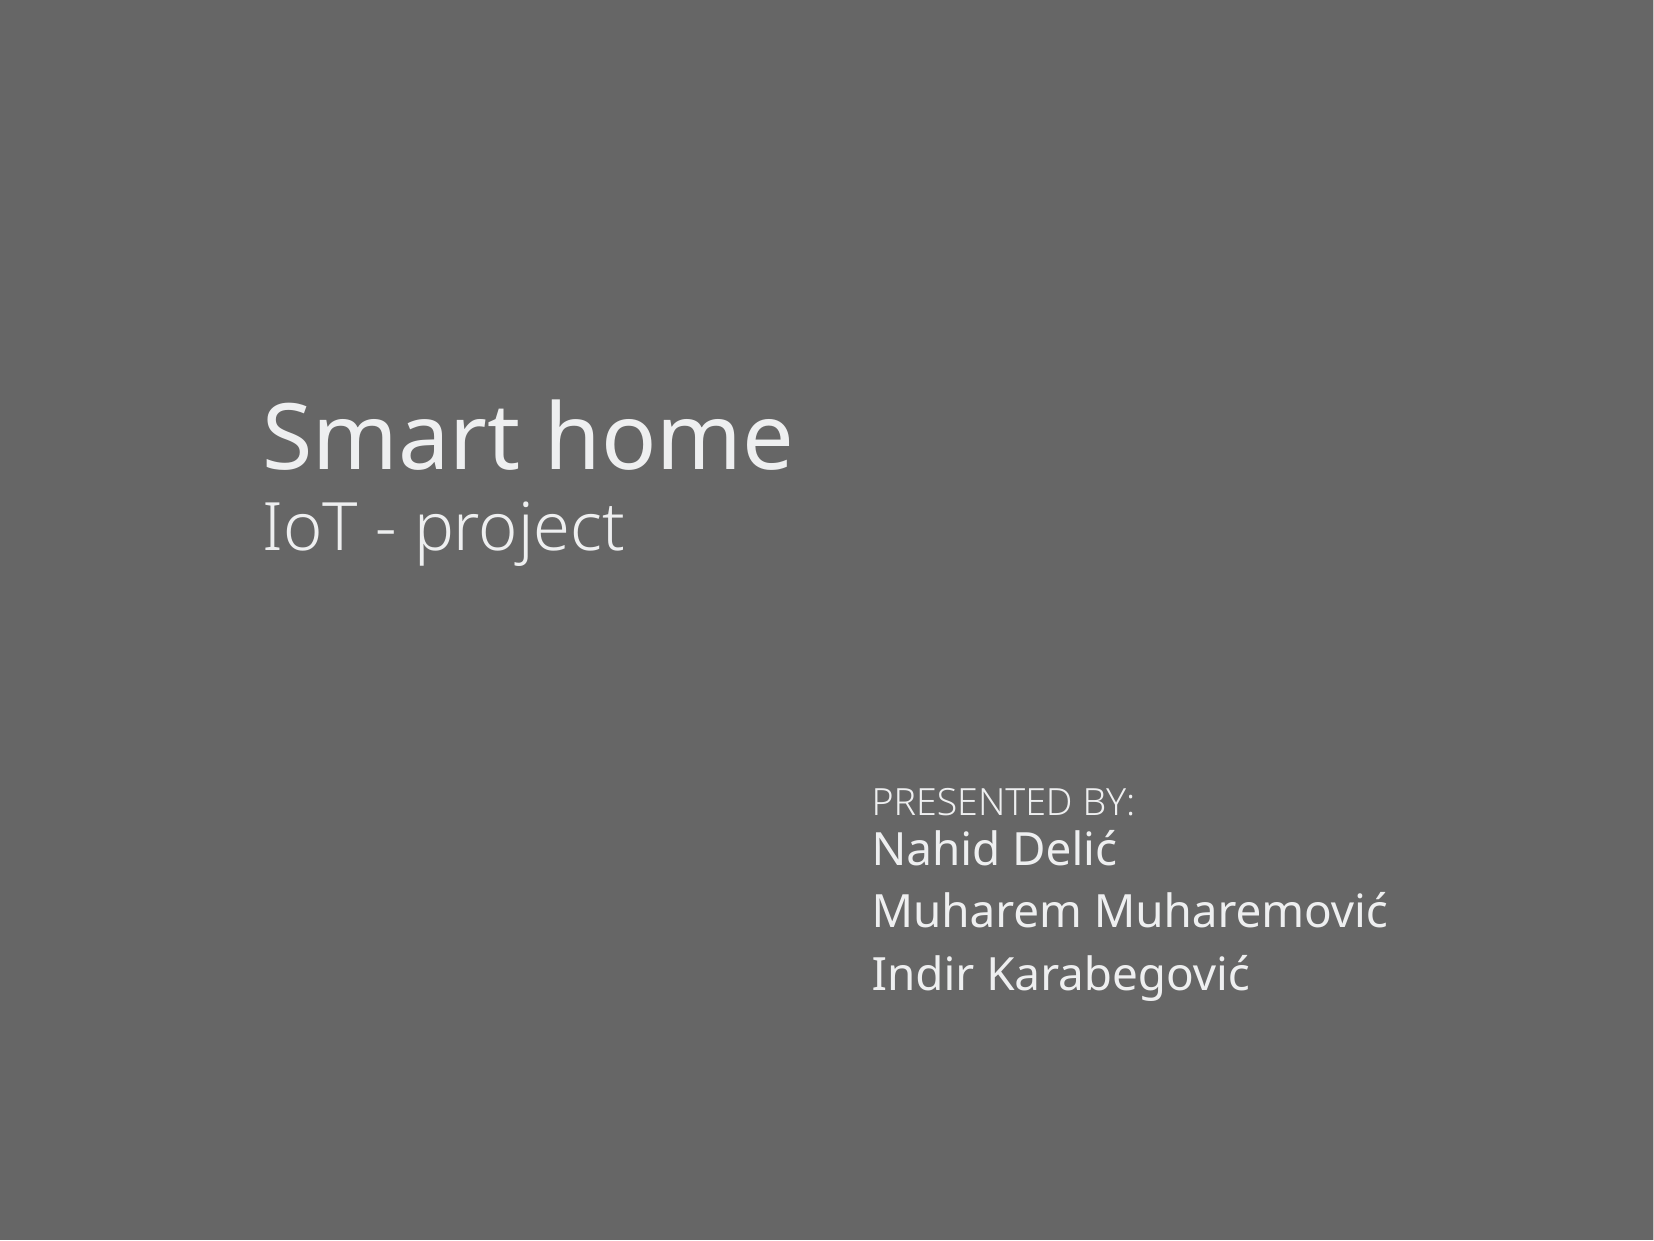

# Smart home
IoT - project
PRESENTED BY:
Nahid Delić
Muharem Muharemović
Indir Karabegović